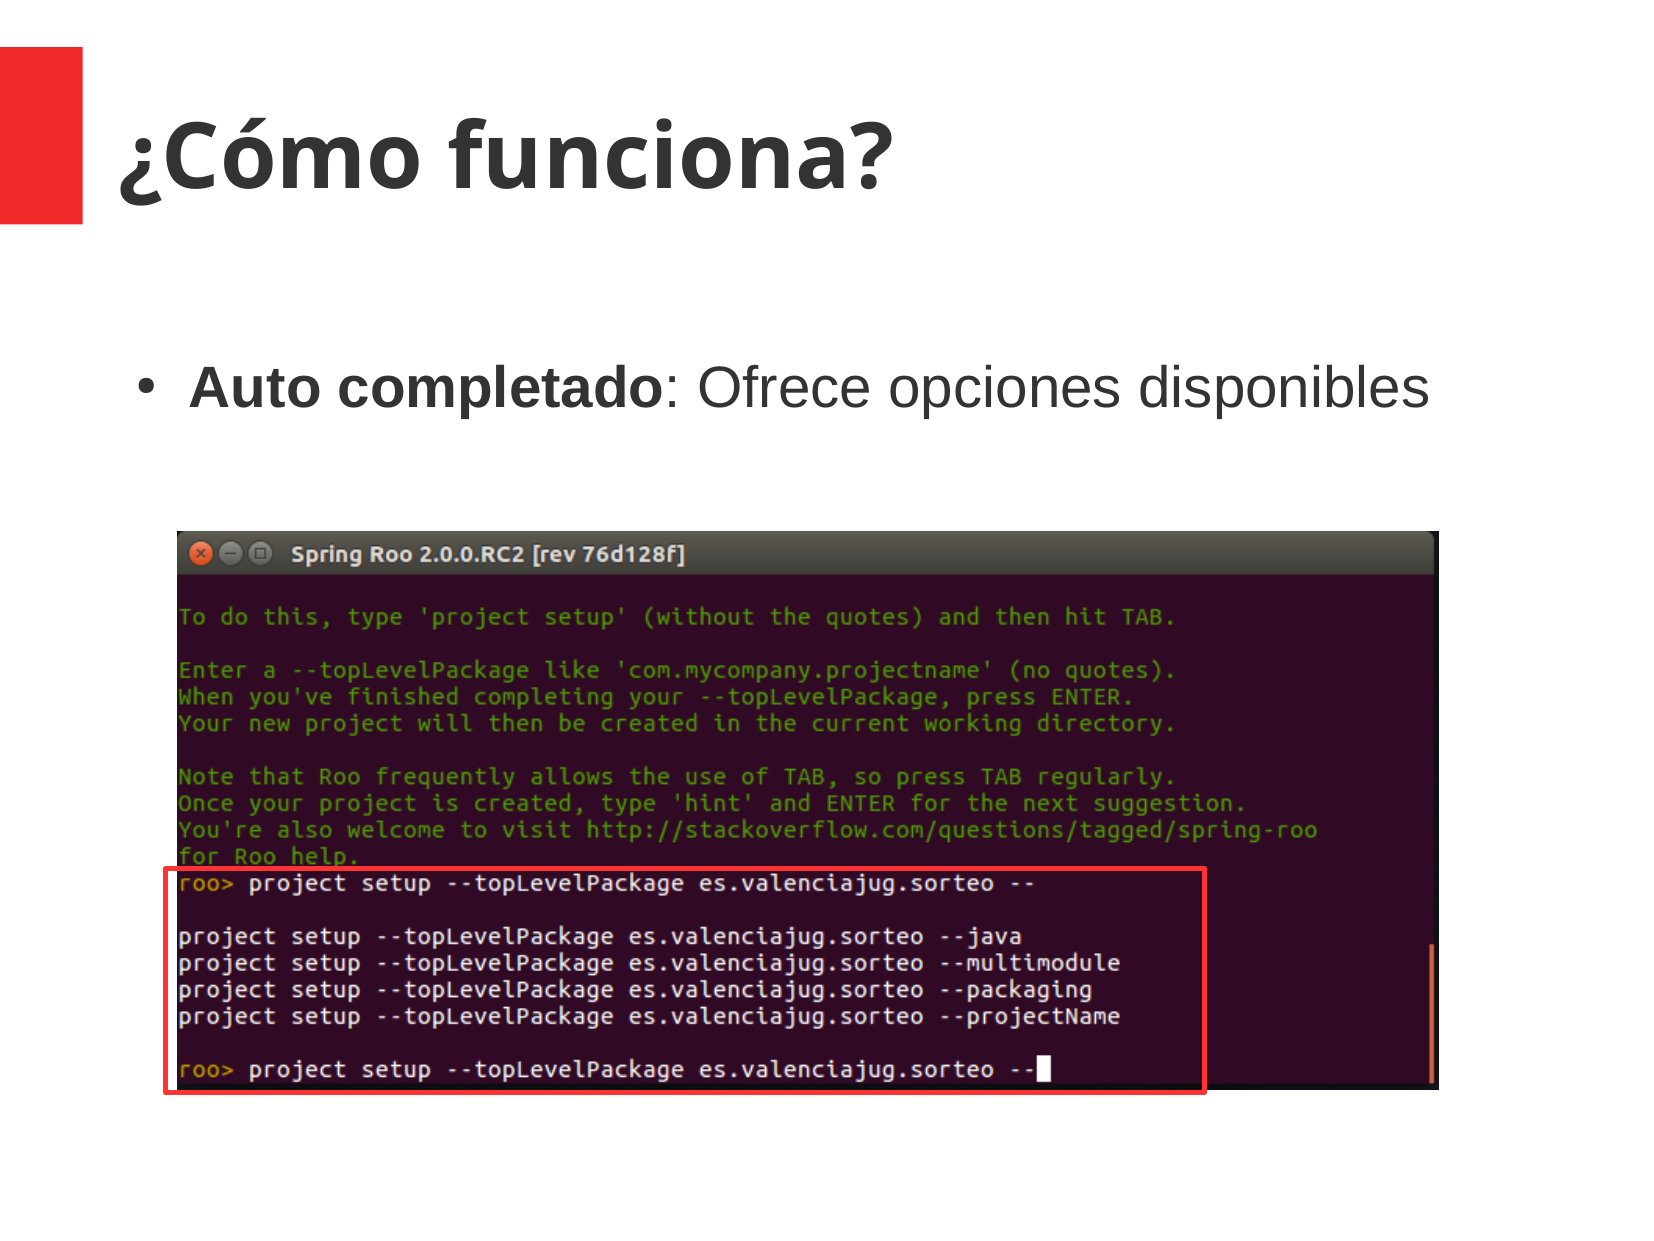

# ¿Cómo funciona?
Auto completado: Ofrece opciones disponibles